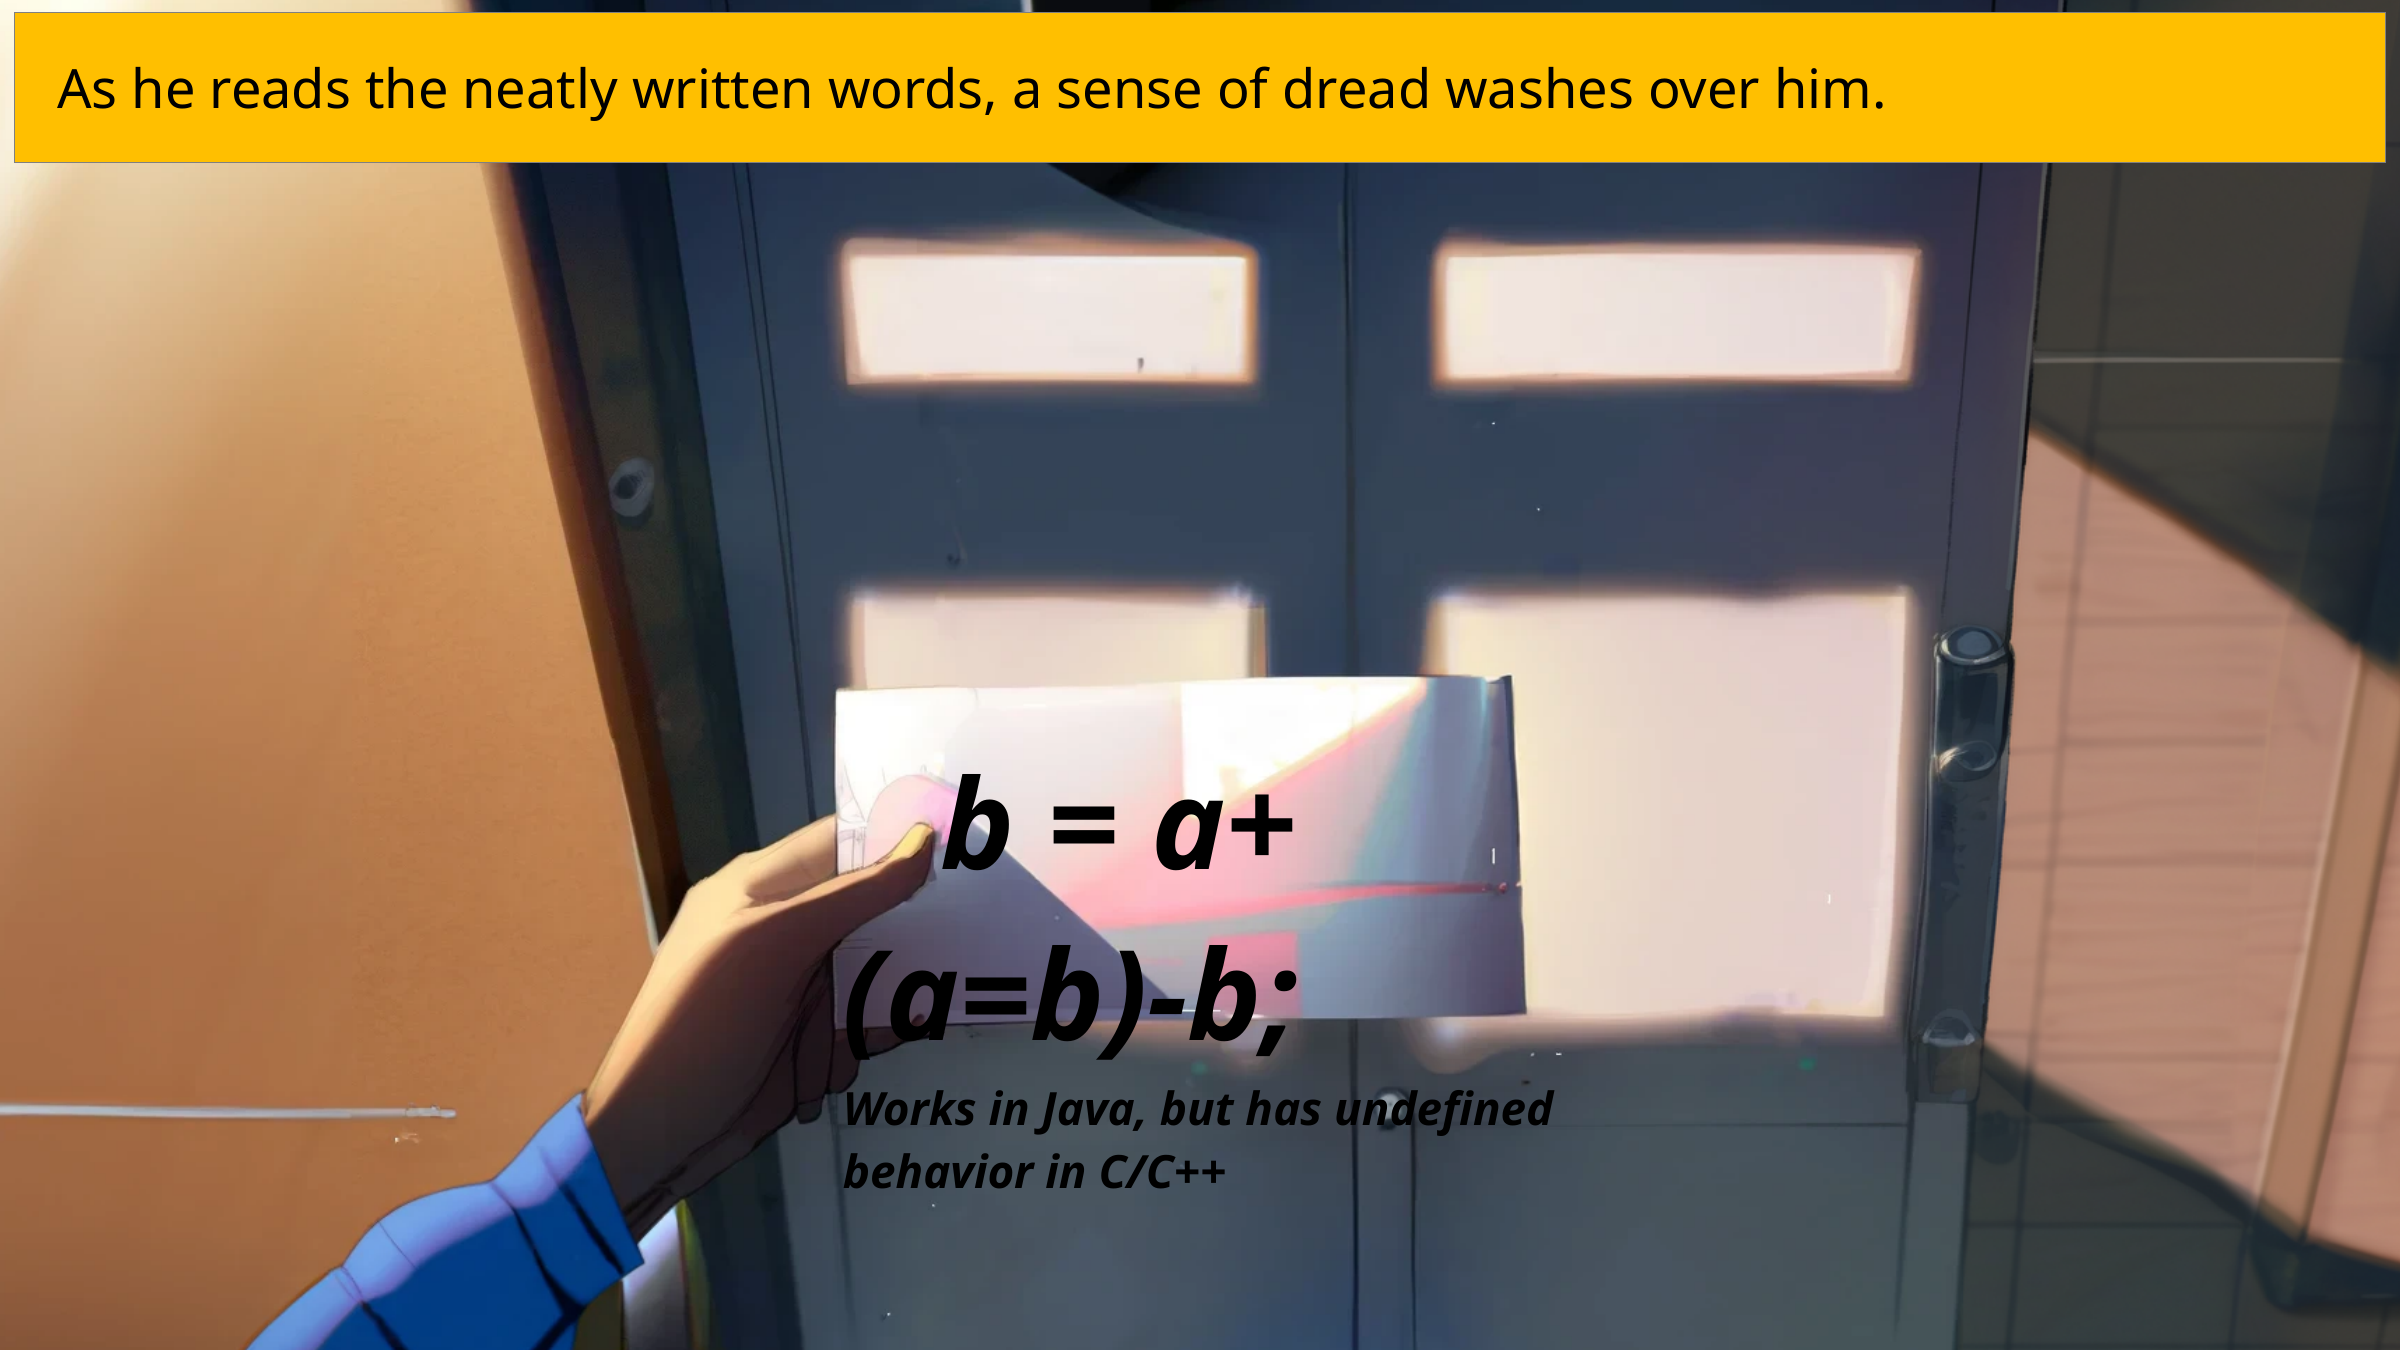

As he reads the neatly written words, a sense of dread washes over him.
 b = a+(a=b)-b; Works in Java, but has undefined behavior in C/C++